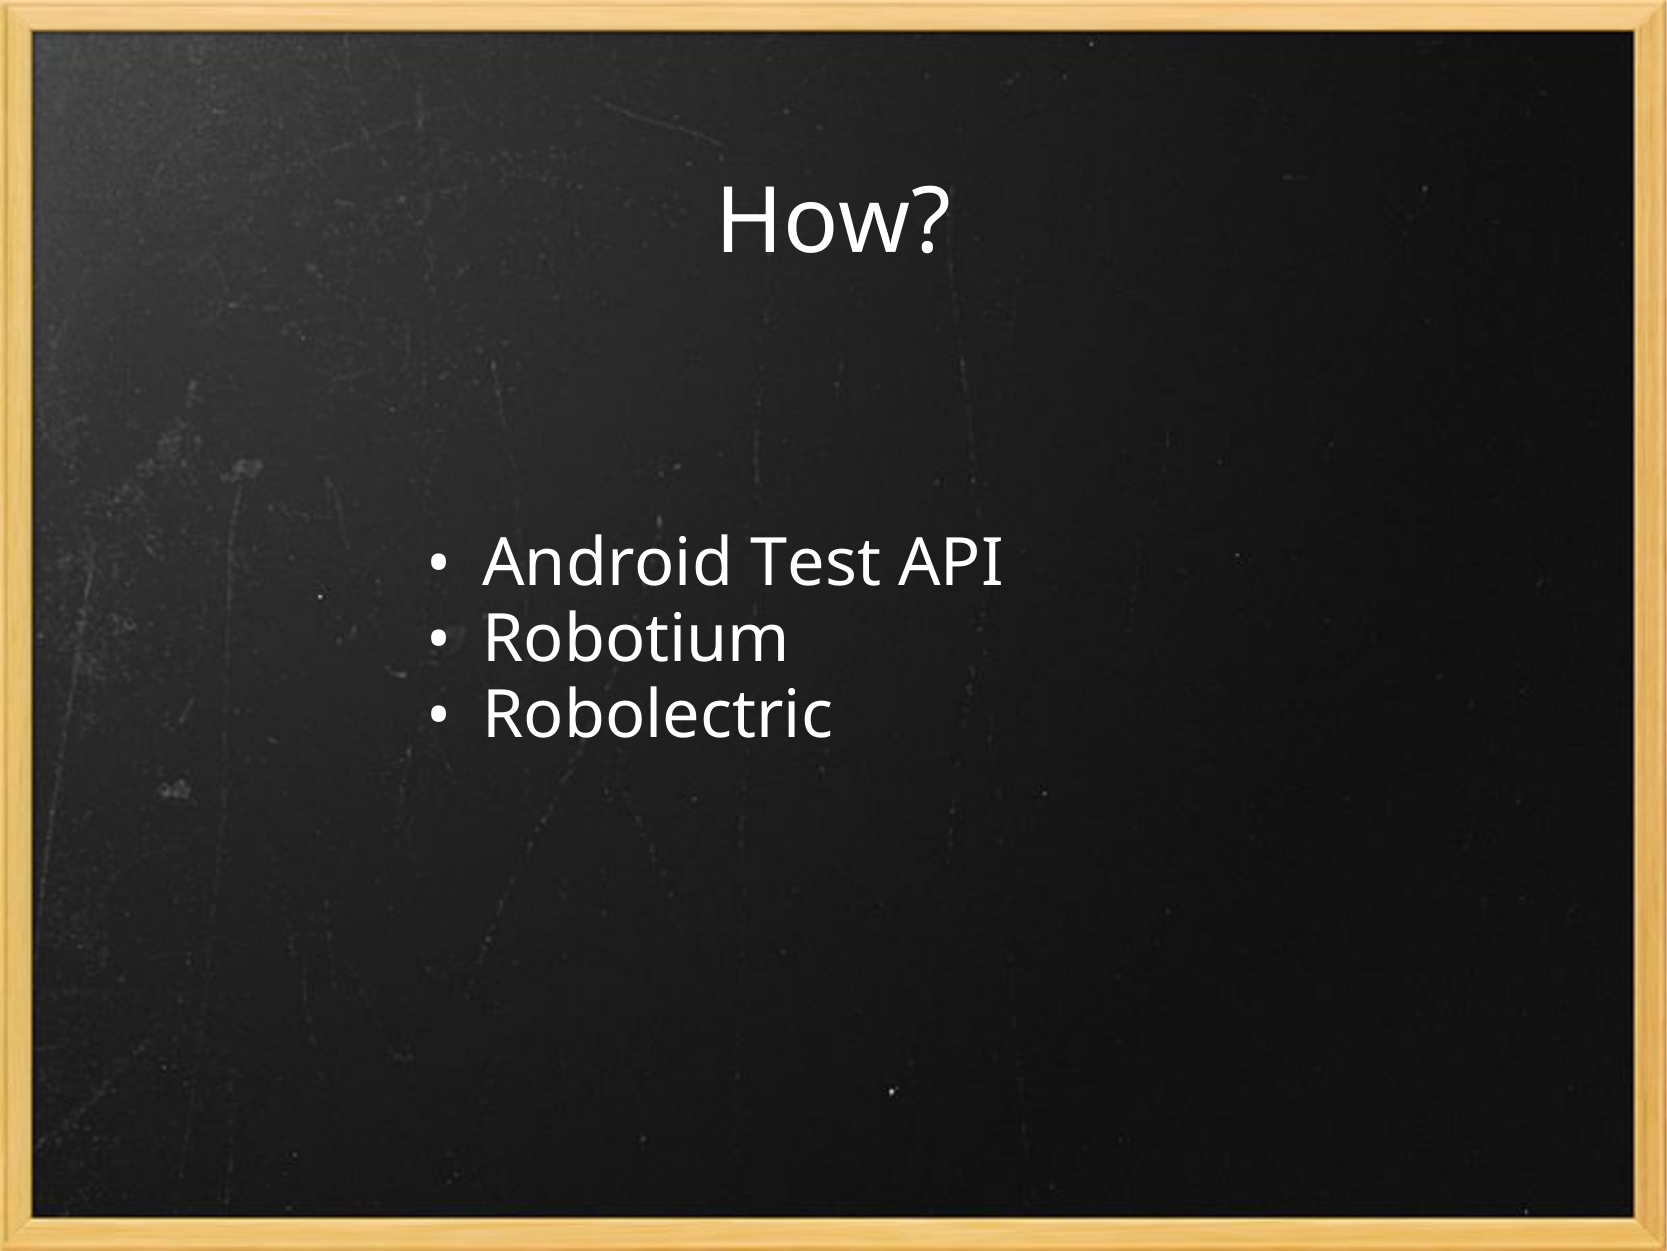

# How?
Android Test API
Robotium
Robolectric